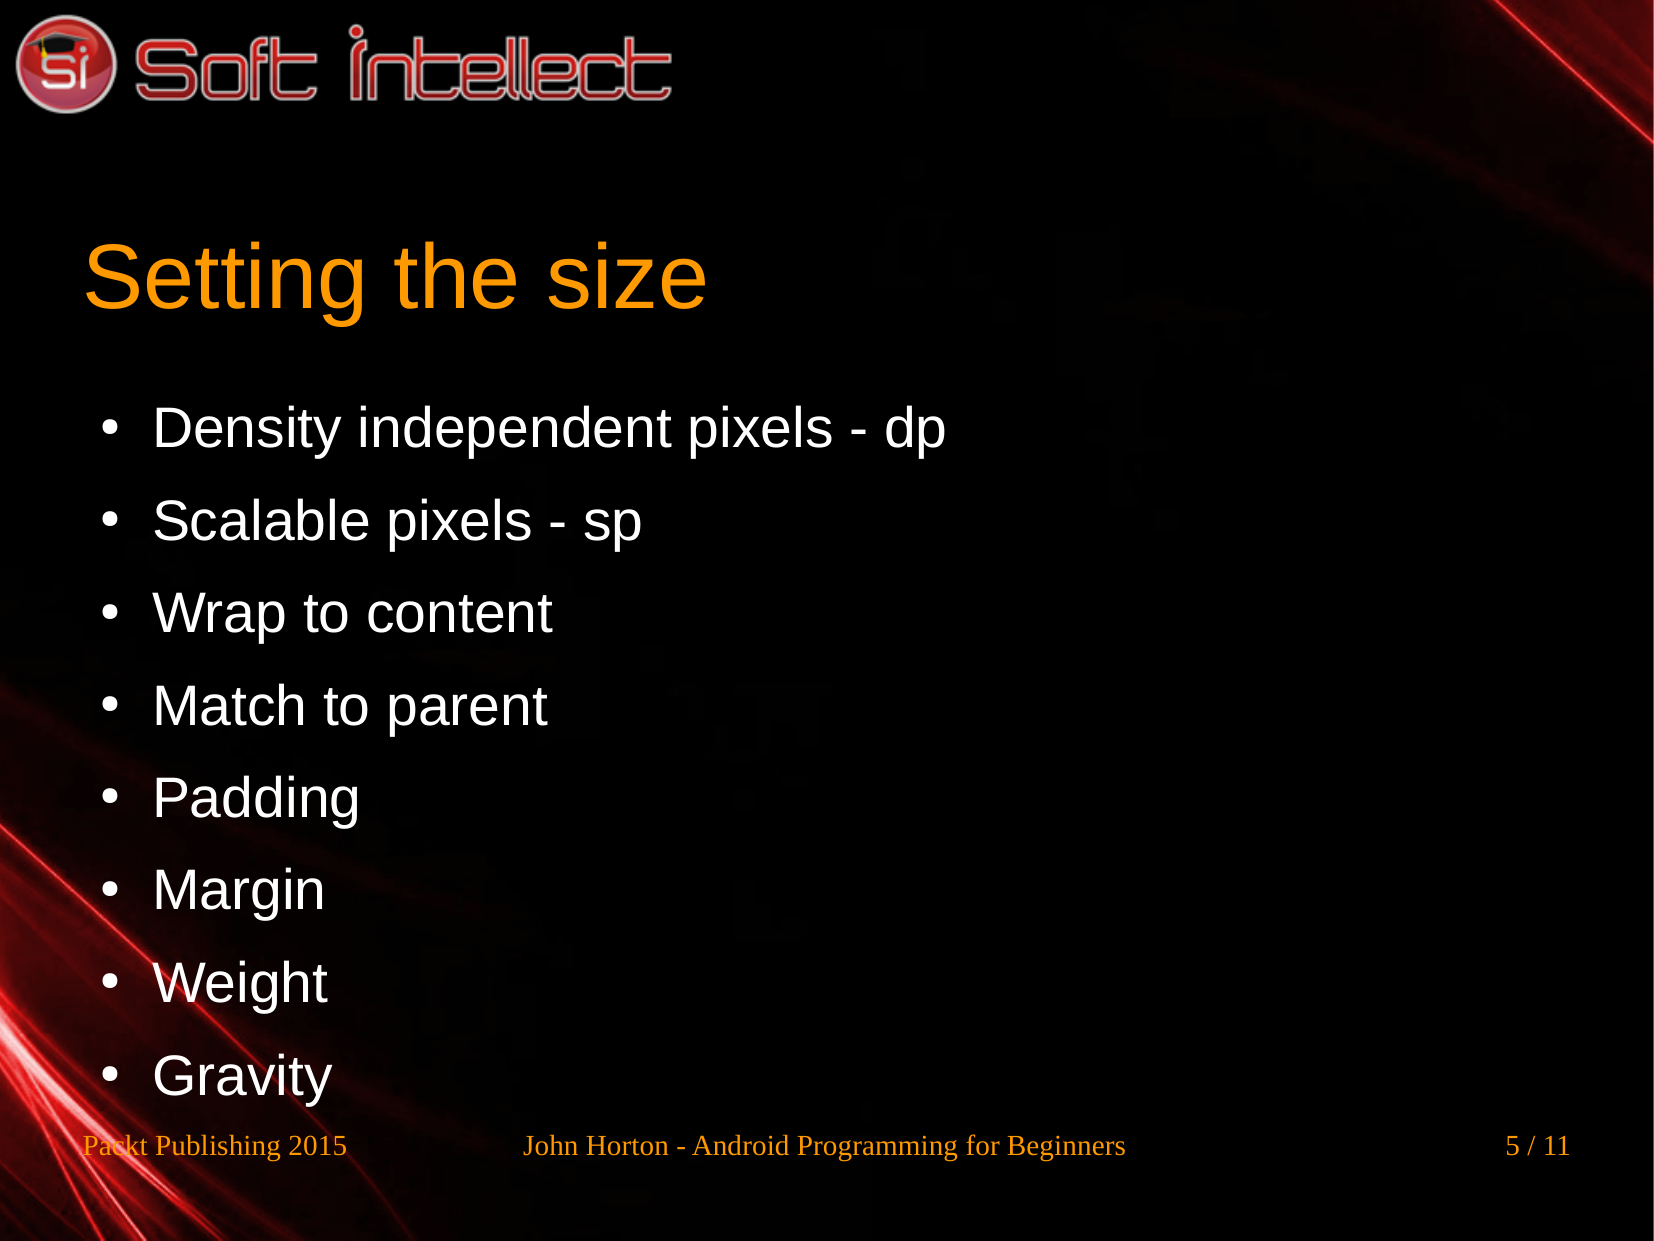

# Setting the size
Density independent pixels - dp
Scalable pixels - sp
Wrap to content
Match to parent
Padding
Margin
Weight
Gravity
Packt Publishing 2015
John Horton - Android Programming for Beginners
5